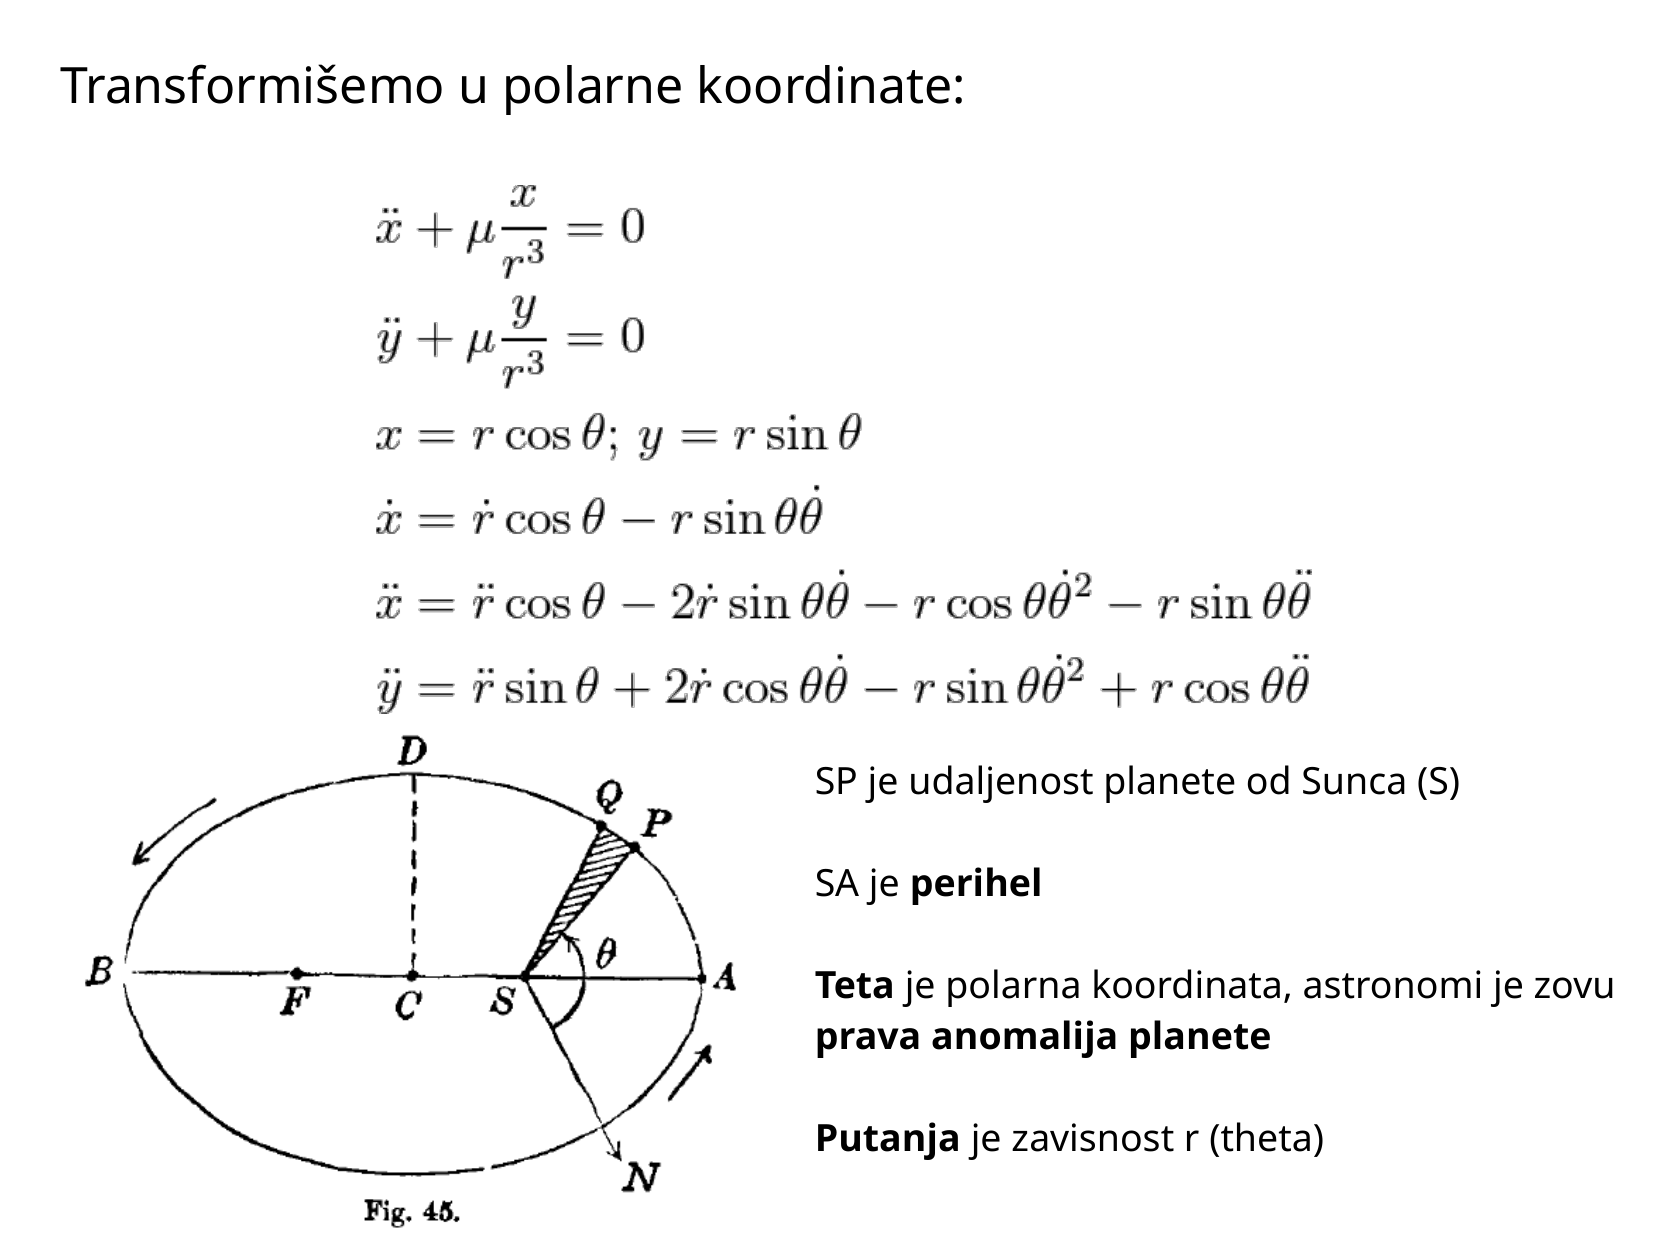

# Transformišemo u polarne koordinate:
SP je udaljenost planete od Sunca (S)
SA je perihel
Teta je polarna koordinata, astronomi je zovu prava anomalija planete
Putanja je zavisnost r (theta)